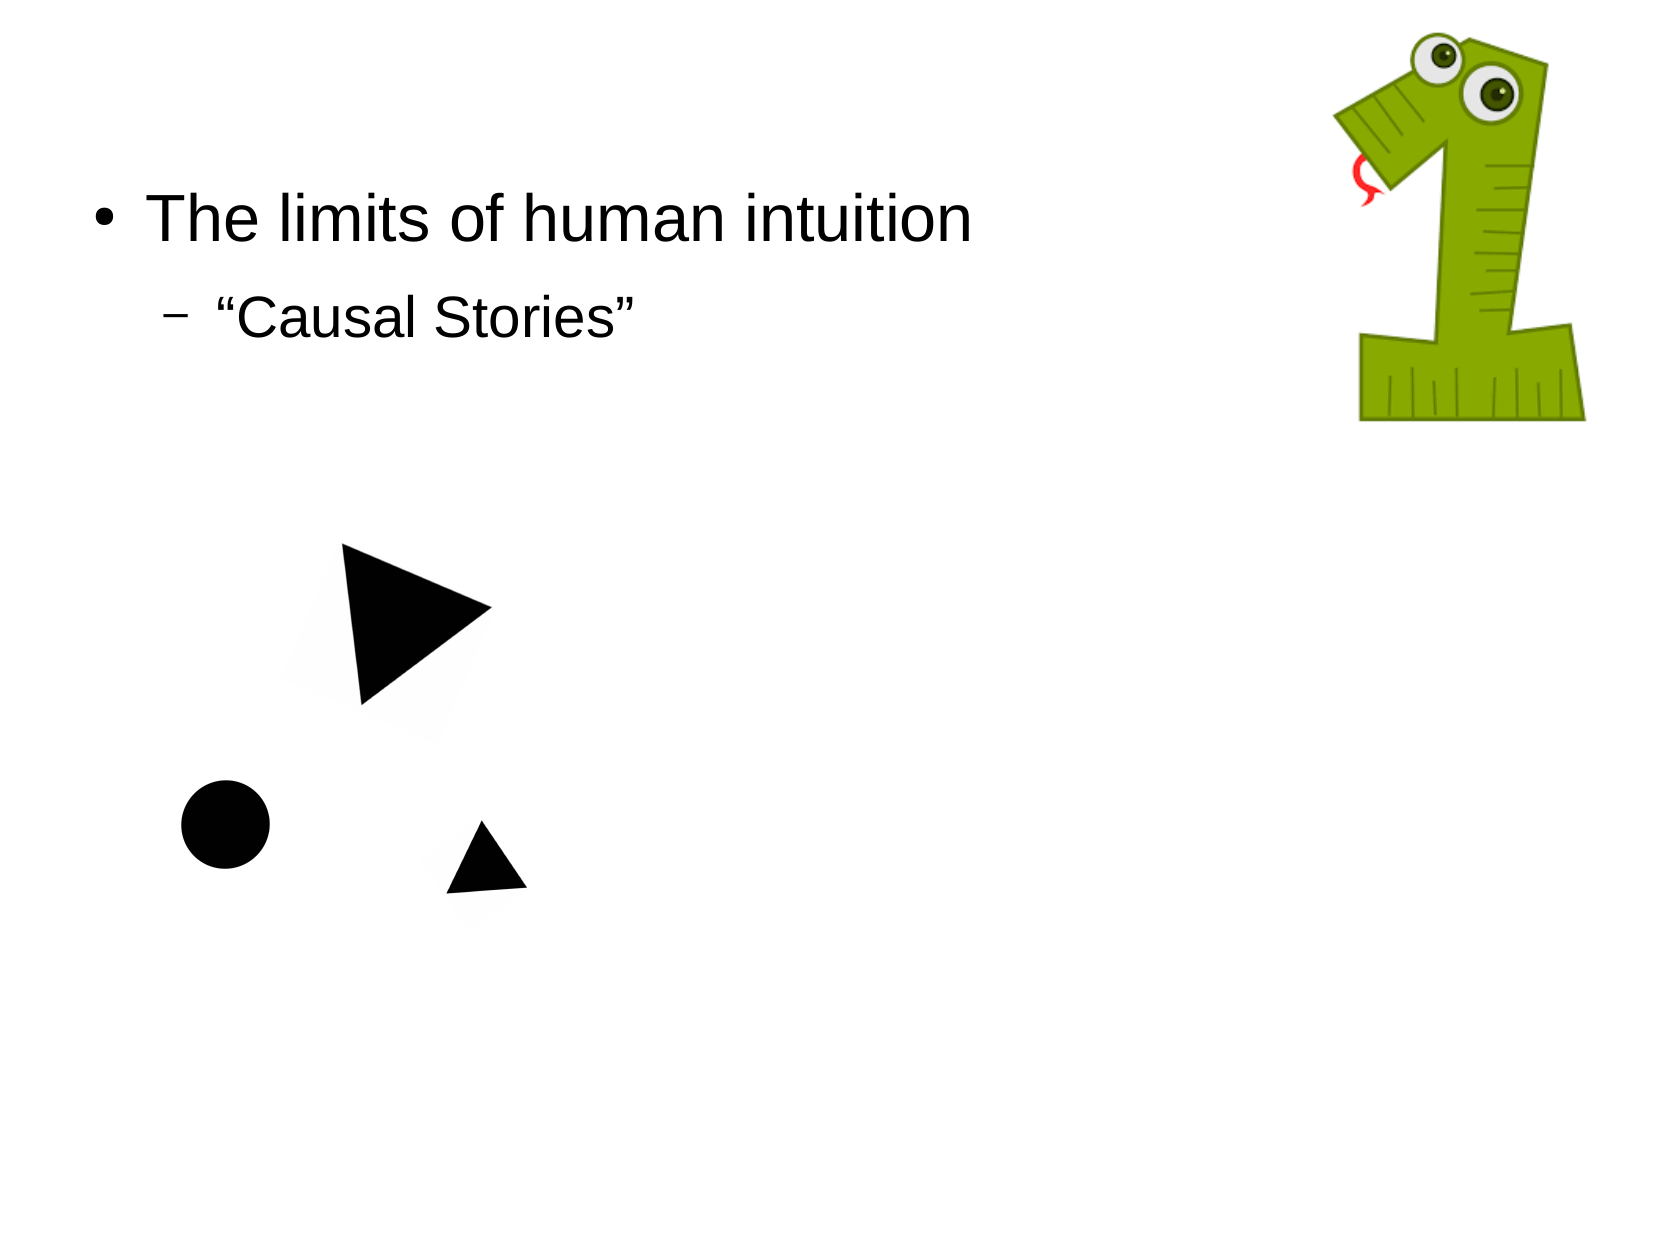

# The limits of human intuition
“Causal Stories”